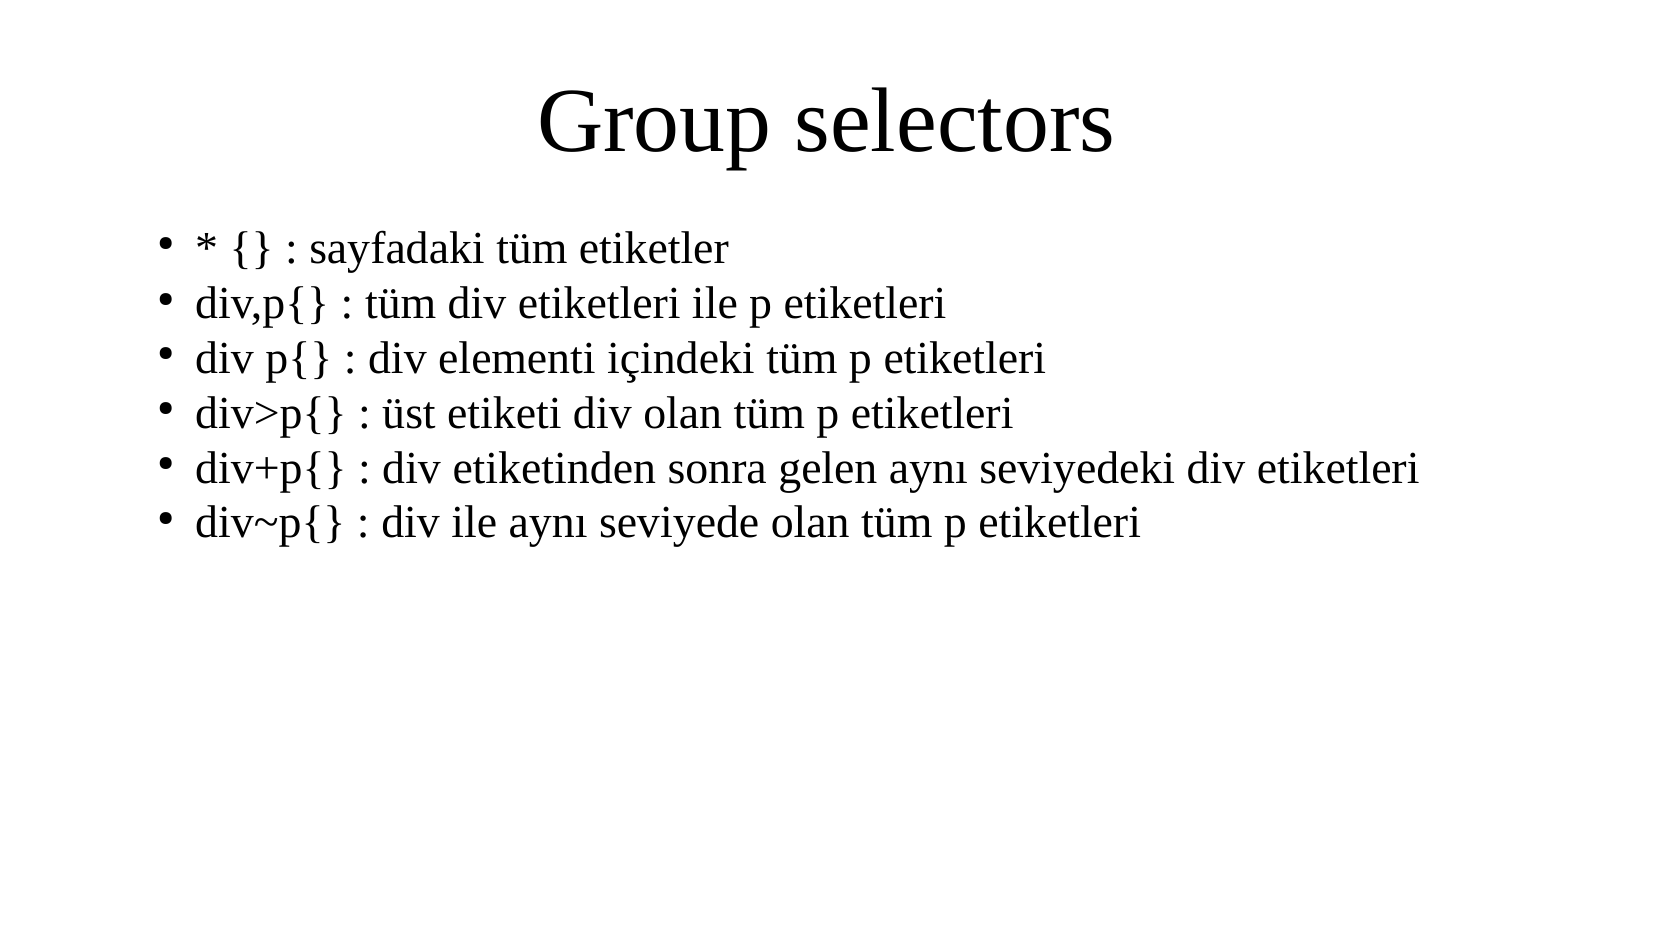

# Group selectors
* {} : sayfadaki tüm etiketler
div,p{} : tüm div etiketleri ile p etiketleri
div p{} : div elementi içindeki tüm p etiketleri
div>p{} : üst etiketi div olan tüm p etiketleri
div+p{} : div etiketinden sonra gelen aynı seviyedeki div etiketleri
div~p{} : div ile aynı seviyede olan tüm p etiketleri